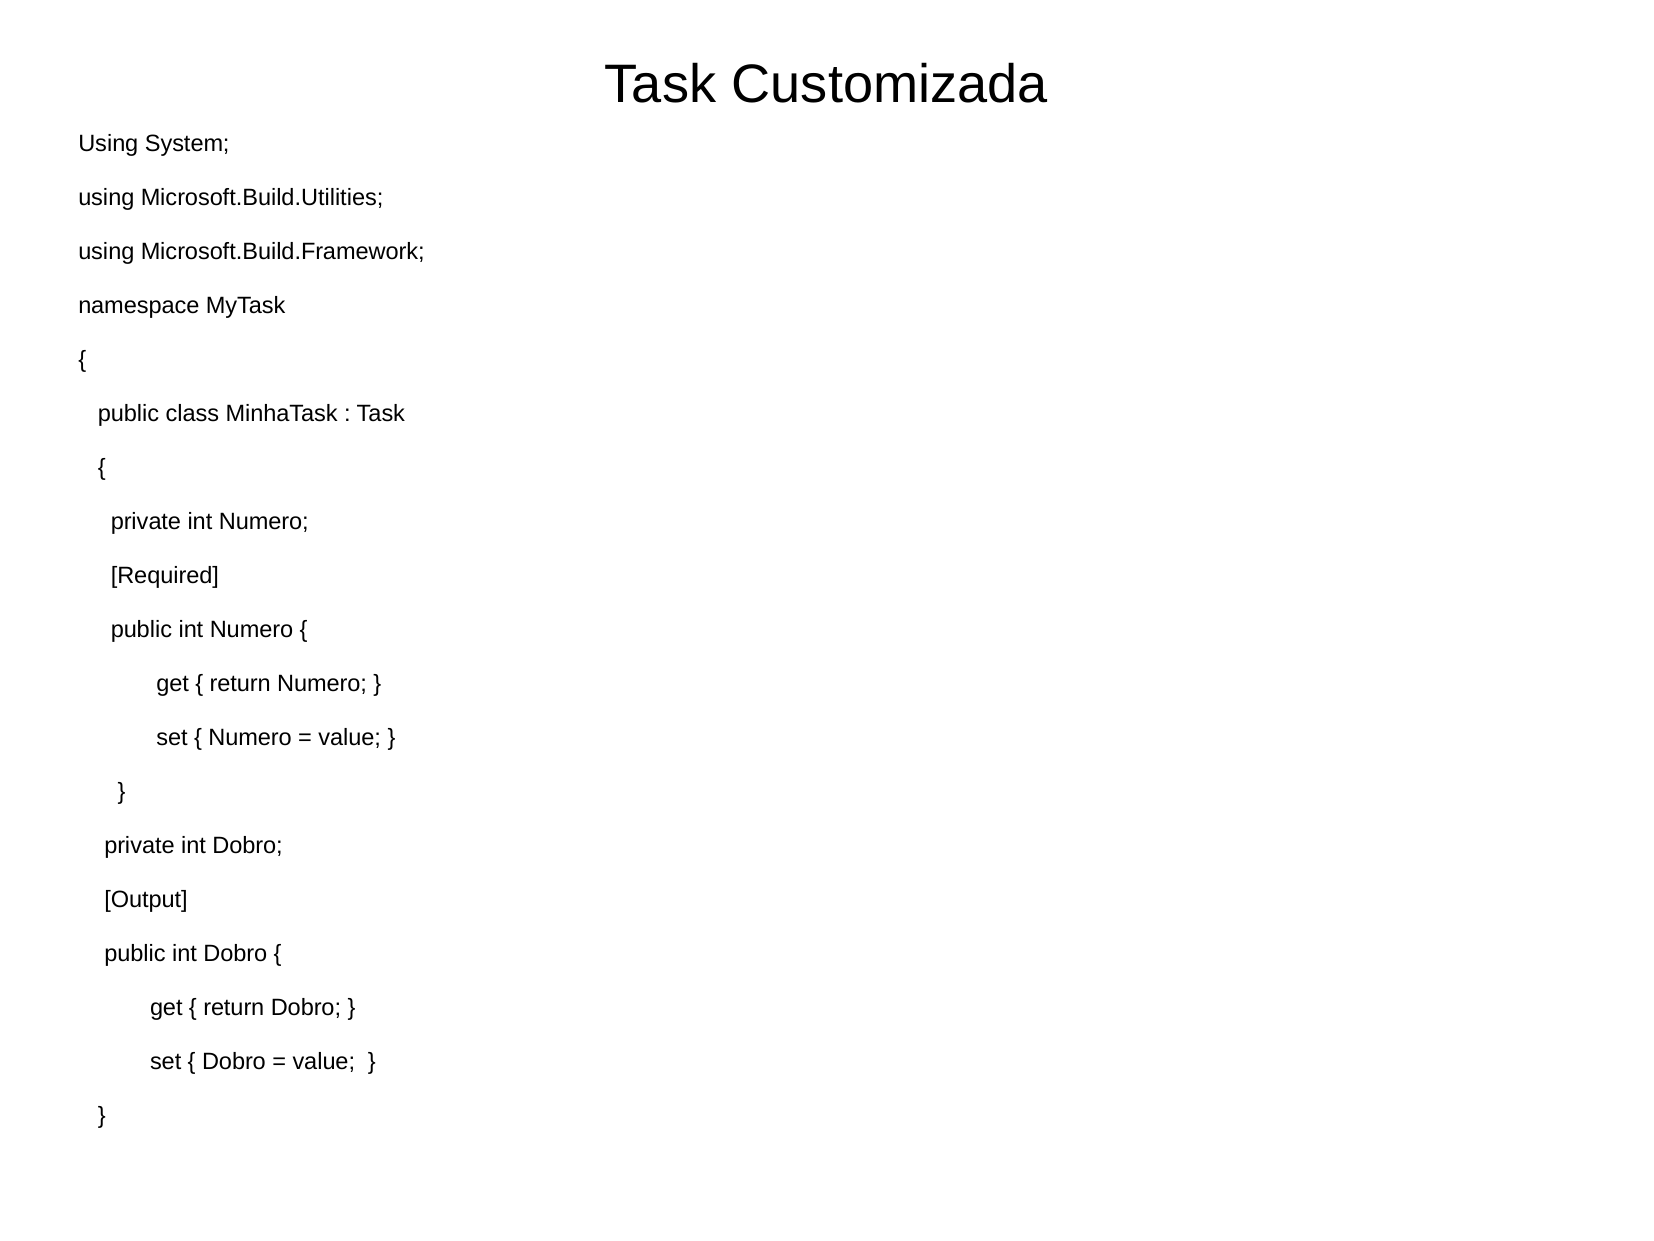

# Task Customizada
Using System;
using Microsoft.Build.Utilities;
using Microsoft.Build.Framework;
namespace MyTask
{
 public class MinhaTask : Task
 {
 private int Numero;
 [Required]
 public int Numero {
 get { return Numero; }
 set { Numero = value; }
 }
 private int Dobro;
 [Output]
 public int Dobro {
 get { return Dobro; }
 set { Dobro = value; }
 }